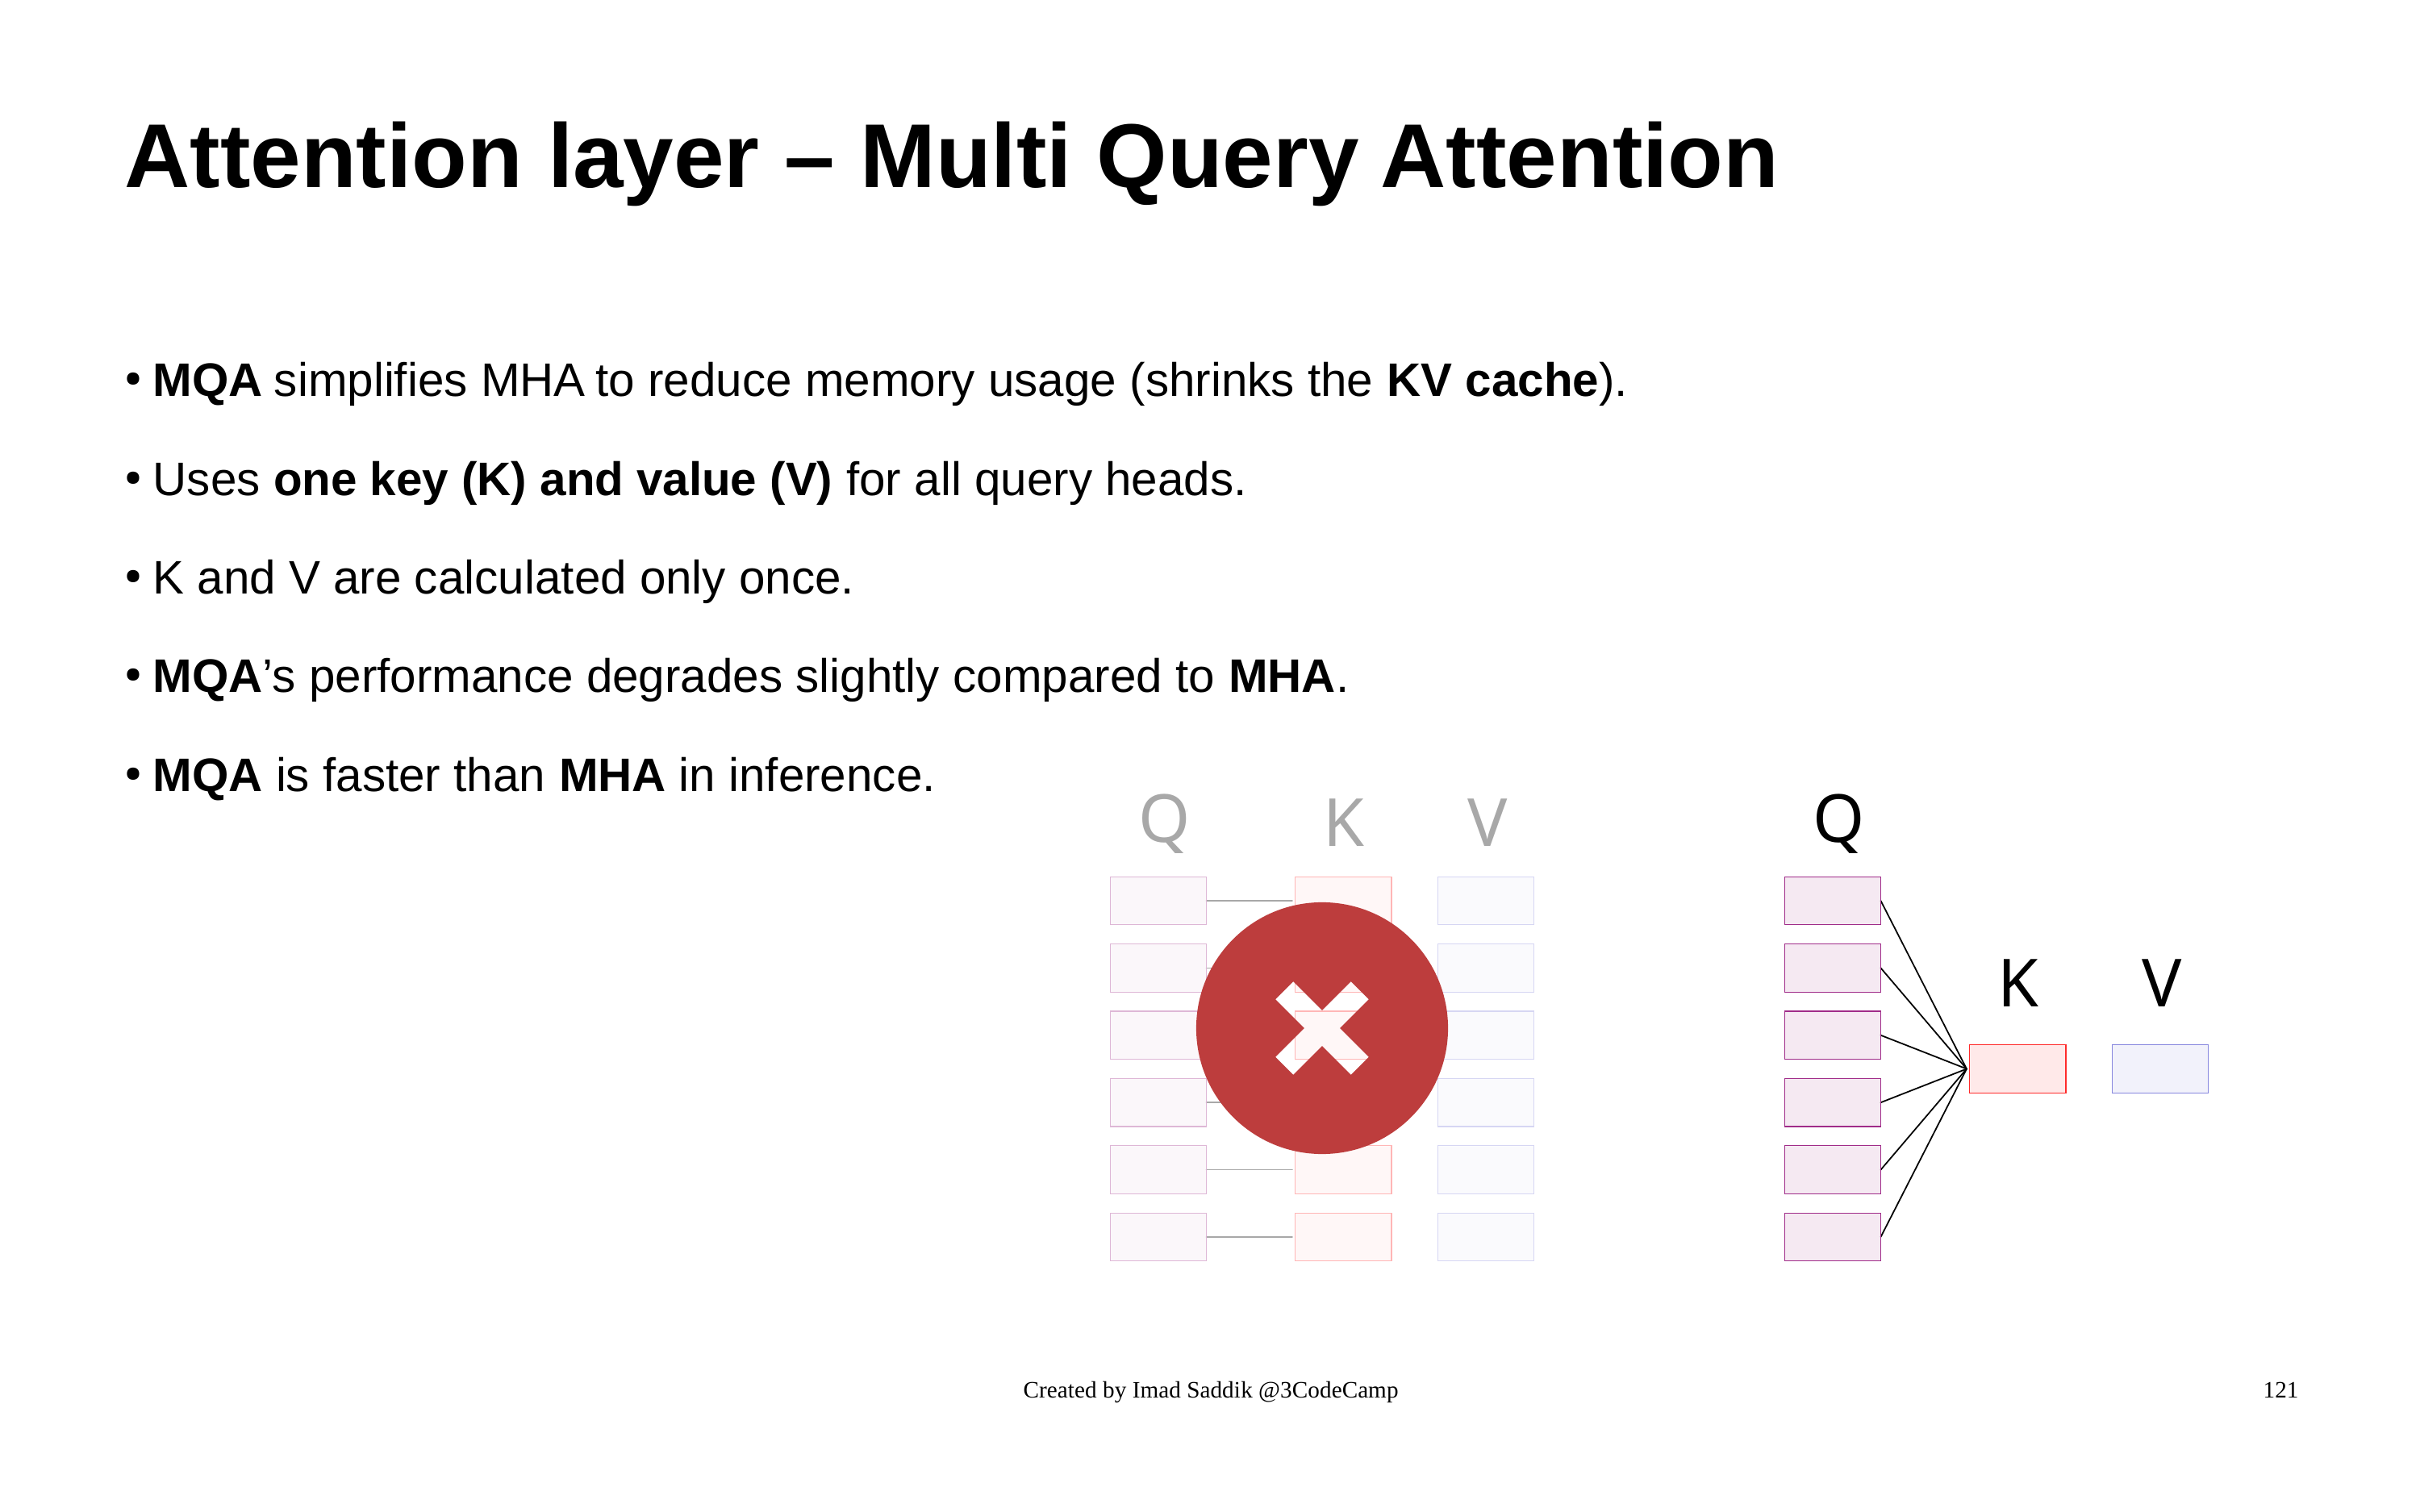

Attention layer – Multi Query Attention
MQA simplifies MHA to reduce memory usage (shrinks the KV cache).
Uses one key (K) and value (V) for all query heads.
K and V are calculated only once.
MQA’s performance degrades slightly compared to MHA.
MQA is faster than MHA in inference.
Created by Imad Saddik @3CodeCamp
121